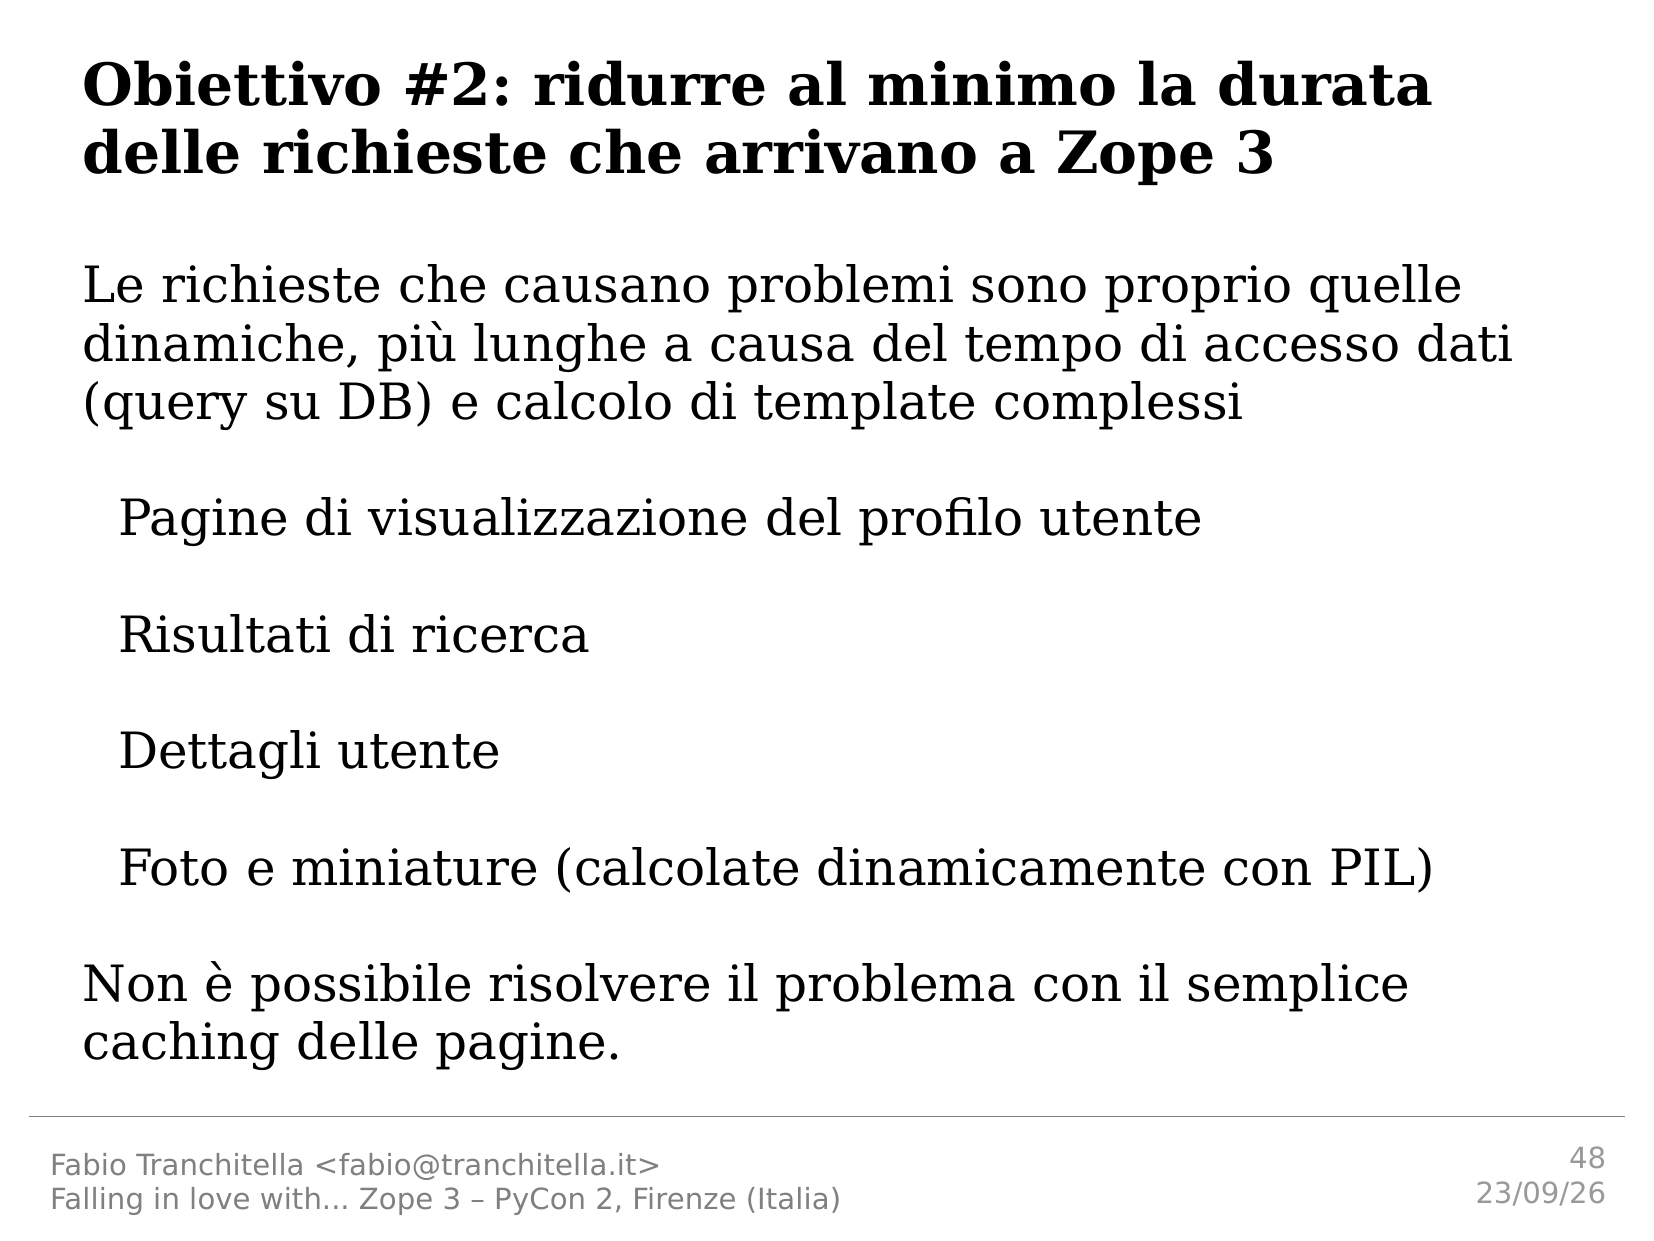

# Obiettivo #2: ridurre al minimo la durata delle richieste che arrivano a Zope 3
Le richieste che causano problemi sono proprio quelle dinamiche, più lunghe a causa del tempo di accesso dati (query su DB) e calcolo di template complessi
Pagine di visualizzazione del profilo utente
Risultati di ricerca
Dettagli utente
Foto e miniature (calcolate dinamicamente con PIL)
Non è possibile risolvere il problema con il semplice caching delle pagine.
48